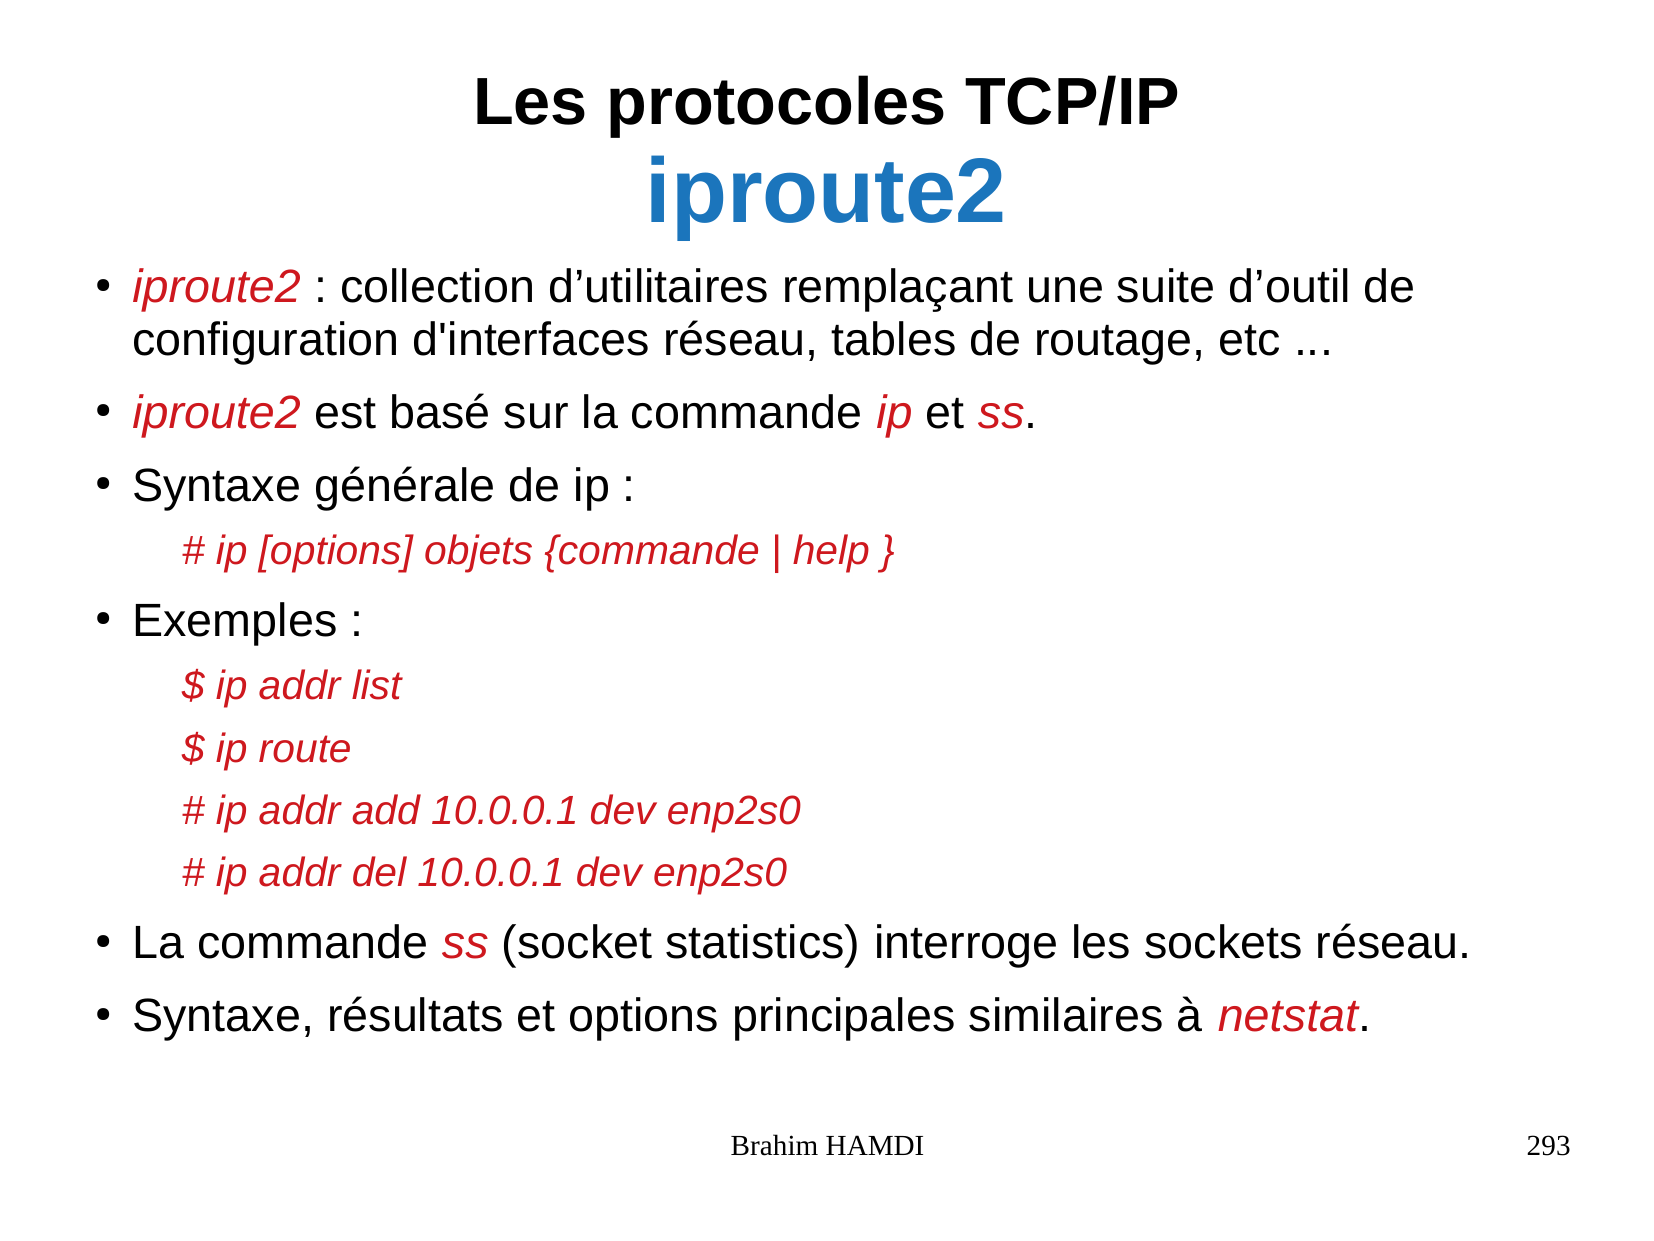

# Les protocoles TCP/IP iproute2
iproute2 : collection d’utilitaires remplaçant une suite d’outil de configuration d'interfaces réseau, tables de routage, etc ...
iproute2 est basé sur la commande ip et ss.
Syntaxe générale de ip :
# ip [options] objets {commande | help }
Exemples :
$ ip addr list
$ ip route
# ip addr add 10.0.0.1 dev enp2s0
# ip addr del 10.0.0.1 dev enp2s0
La commande ss (socket statistics) interroge les sockets réseau.
Syntaxe, résultats et options principales similaires à netstat.
Brahim HAMDI
293